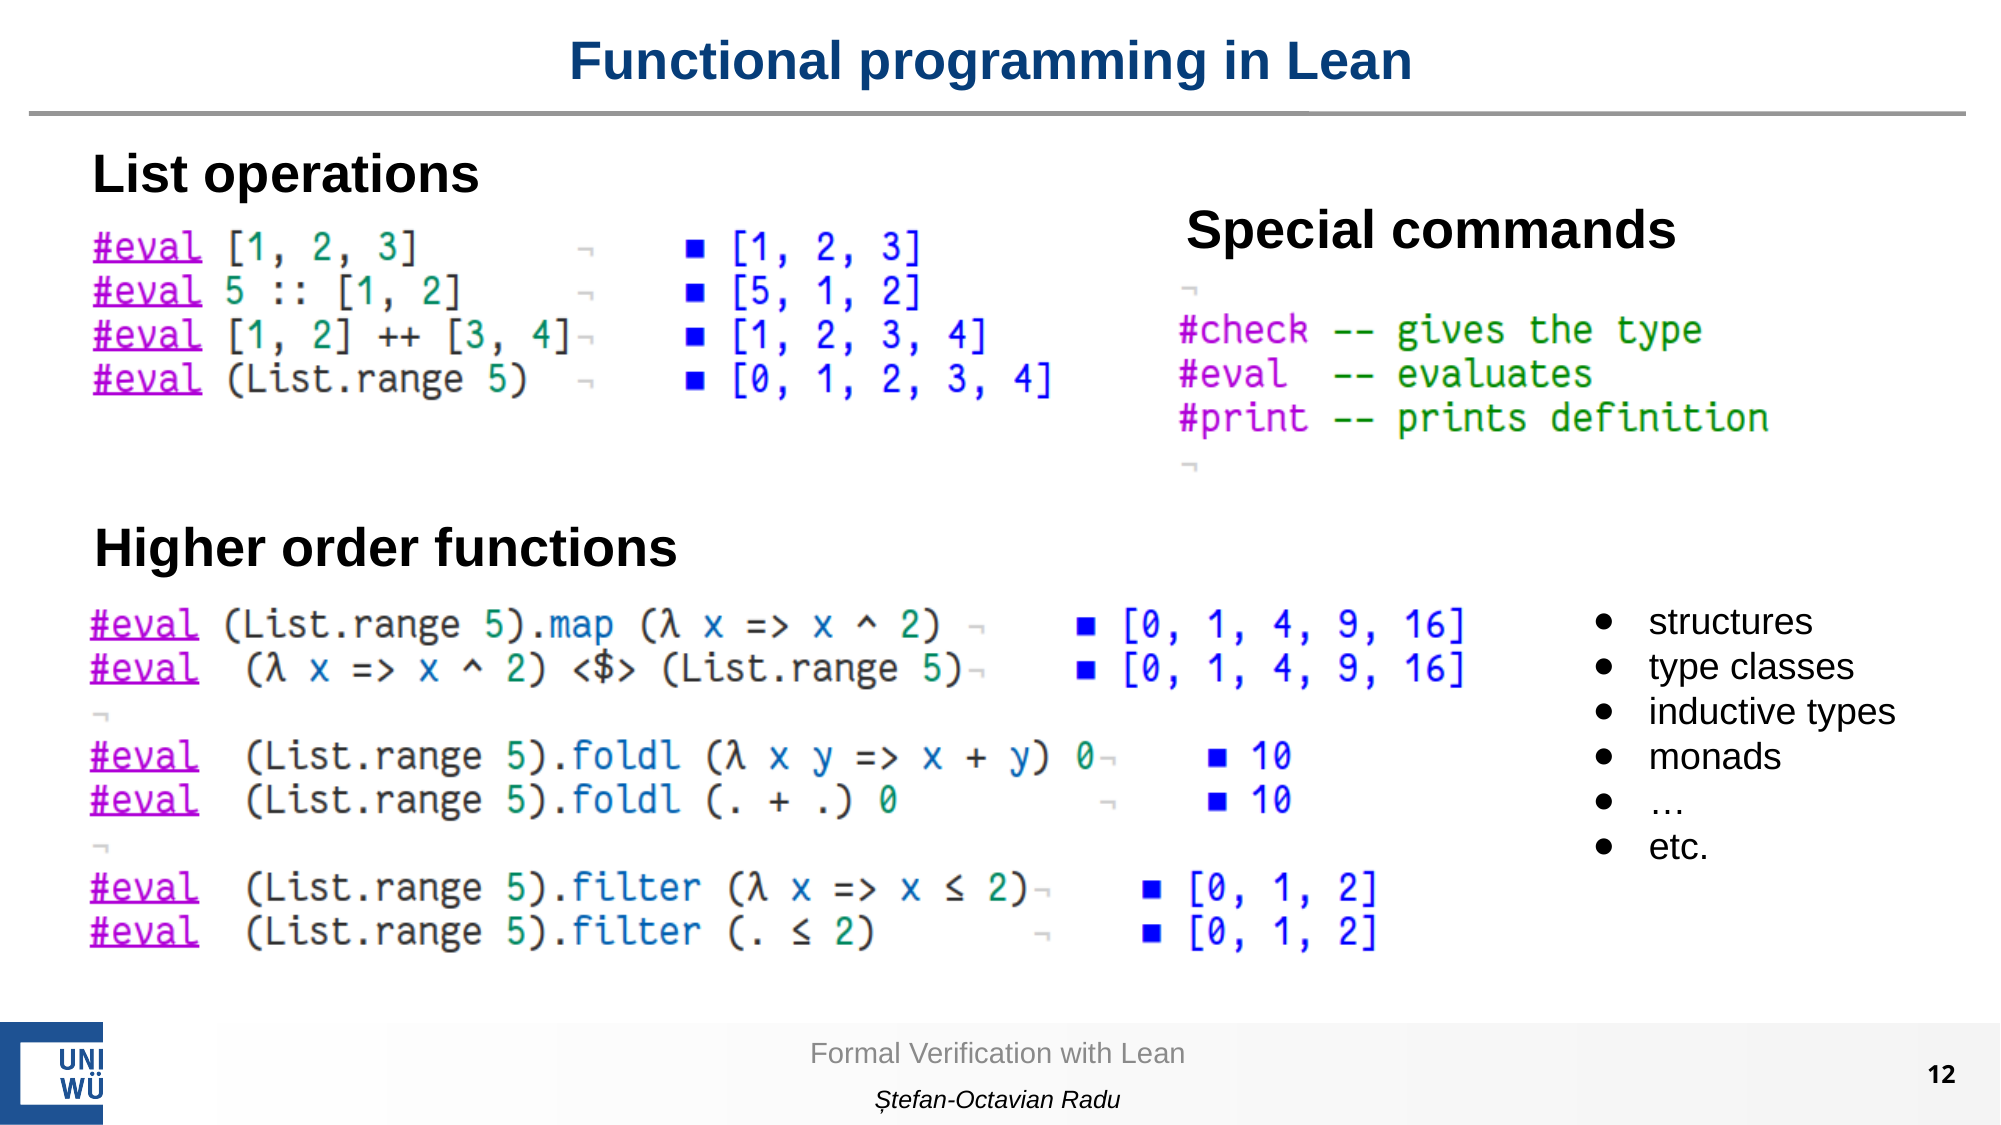

# Functional programming in Lean
List operations
Special commands
Higher order functions
structures
type classes
inductive types
monads
…
etc.